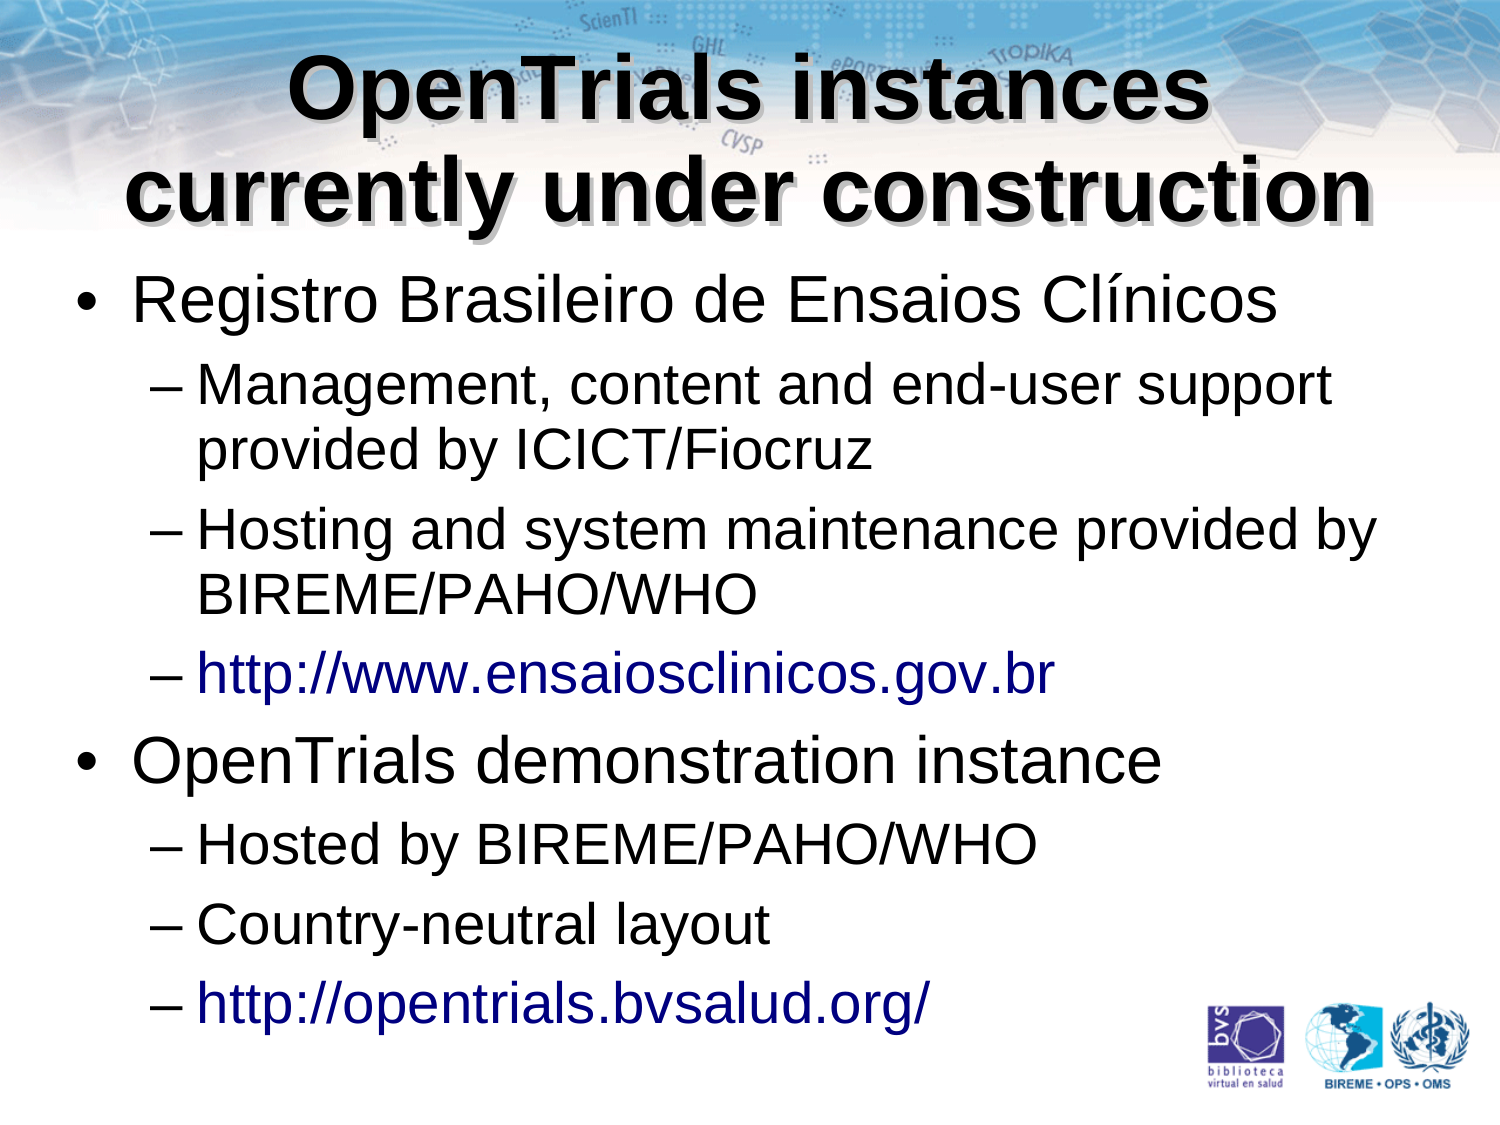

# OpenTrials instances currently under construction
Registro Brasileiro de Ensaios Clínicos
Management, content and end-user support provided by ICICT/Fiocruz
Hosting and system maintenance provided by BIREME/PAHO/WHO
http://www.ensaiosclinicos.gov.br
OpenTrials demonstration instance
Hosted by BIREME/PAHO/WHO
Country-neutral layout
http://opentrials.bvsalud.org/